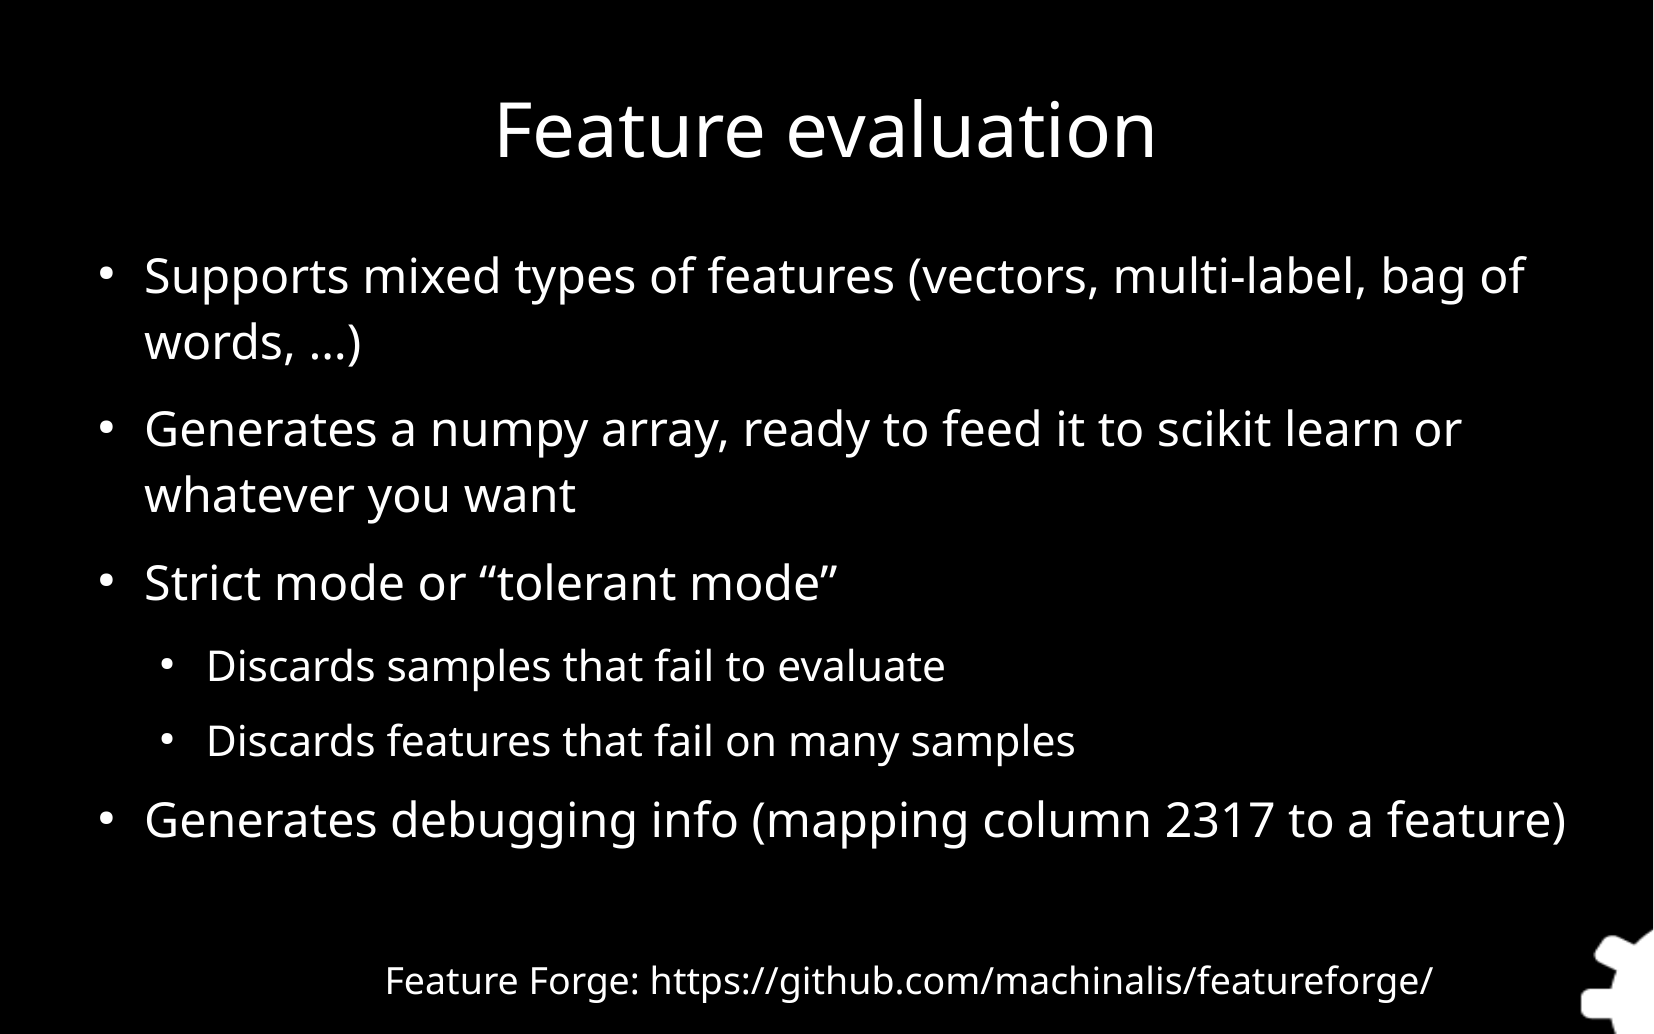

# Feature evaluation
Supports mixed types of features (vectors, multi-label, bag of words, …)
Generates a numpy array, ready to feed it to scikit learn or whatever you want
Strict mode or “tolerant mode”
Discards samples that fail to evaluate
Discards features that fail on many samples
Generates debugging info (mapping column 2317 to a feature)